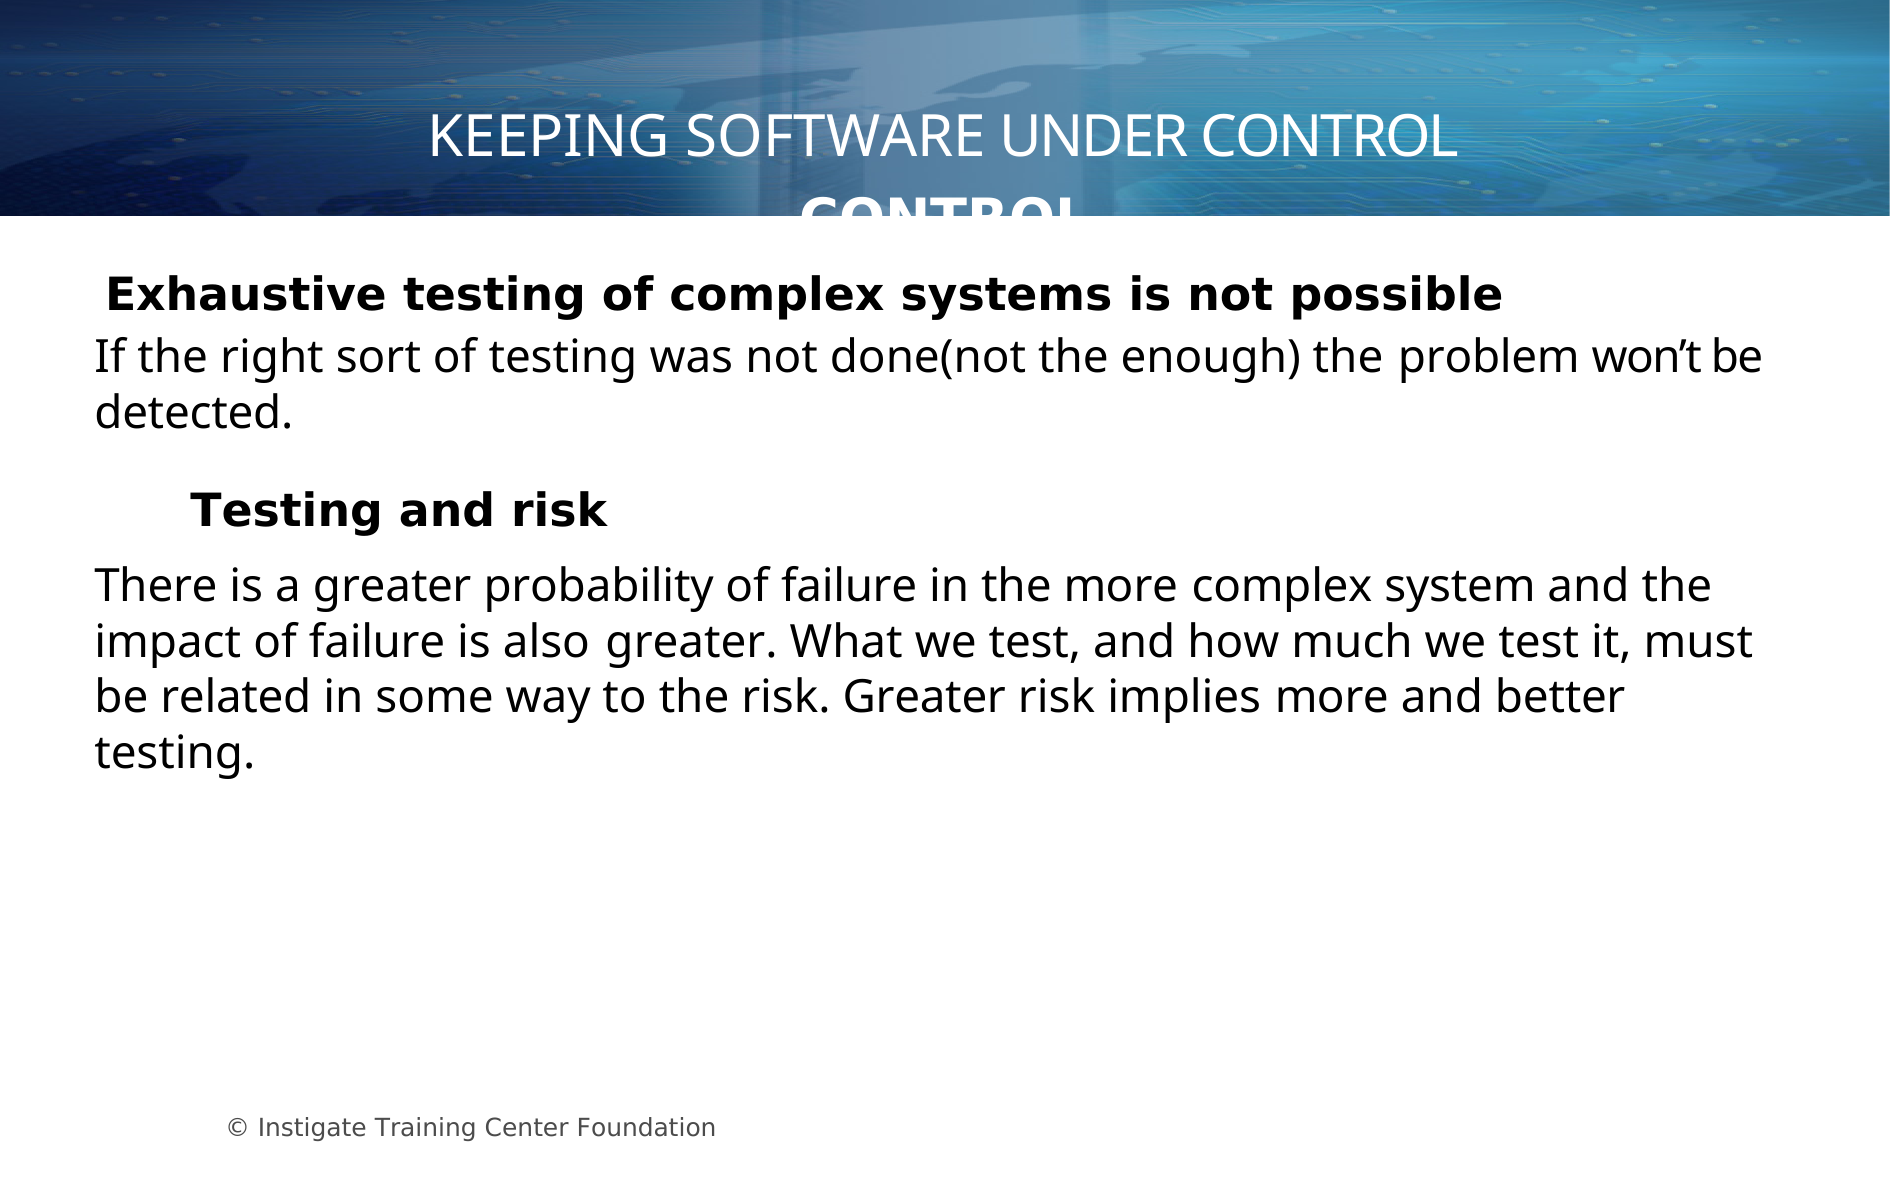

# KEEPING SOFTWARE UNDER CONTROL
CONTROL
Exhaustive testing of complex systems is not possible
If the right sort of testing was not done(not the enough) the problem won’t be detected.
Testing and risk
There is a greater probability of failure in the more complex system and the impact of failure is also greater. What we test, and how much we test it, must be related in some way to the risk. Greater risk implies more and better testing.